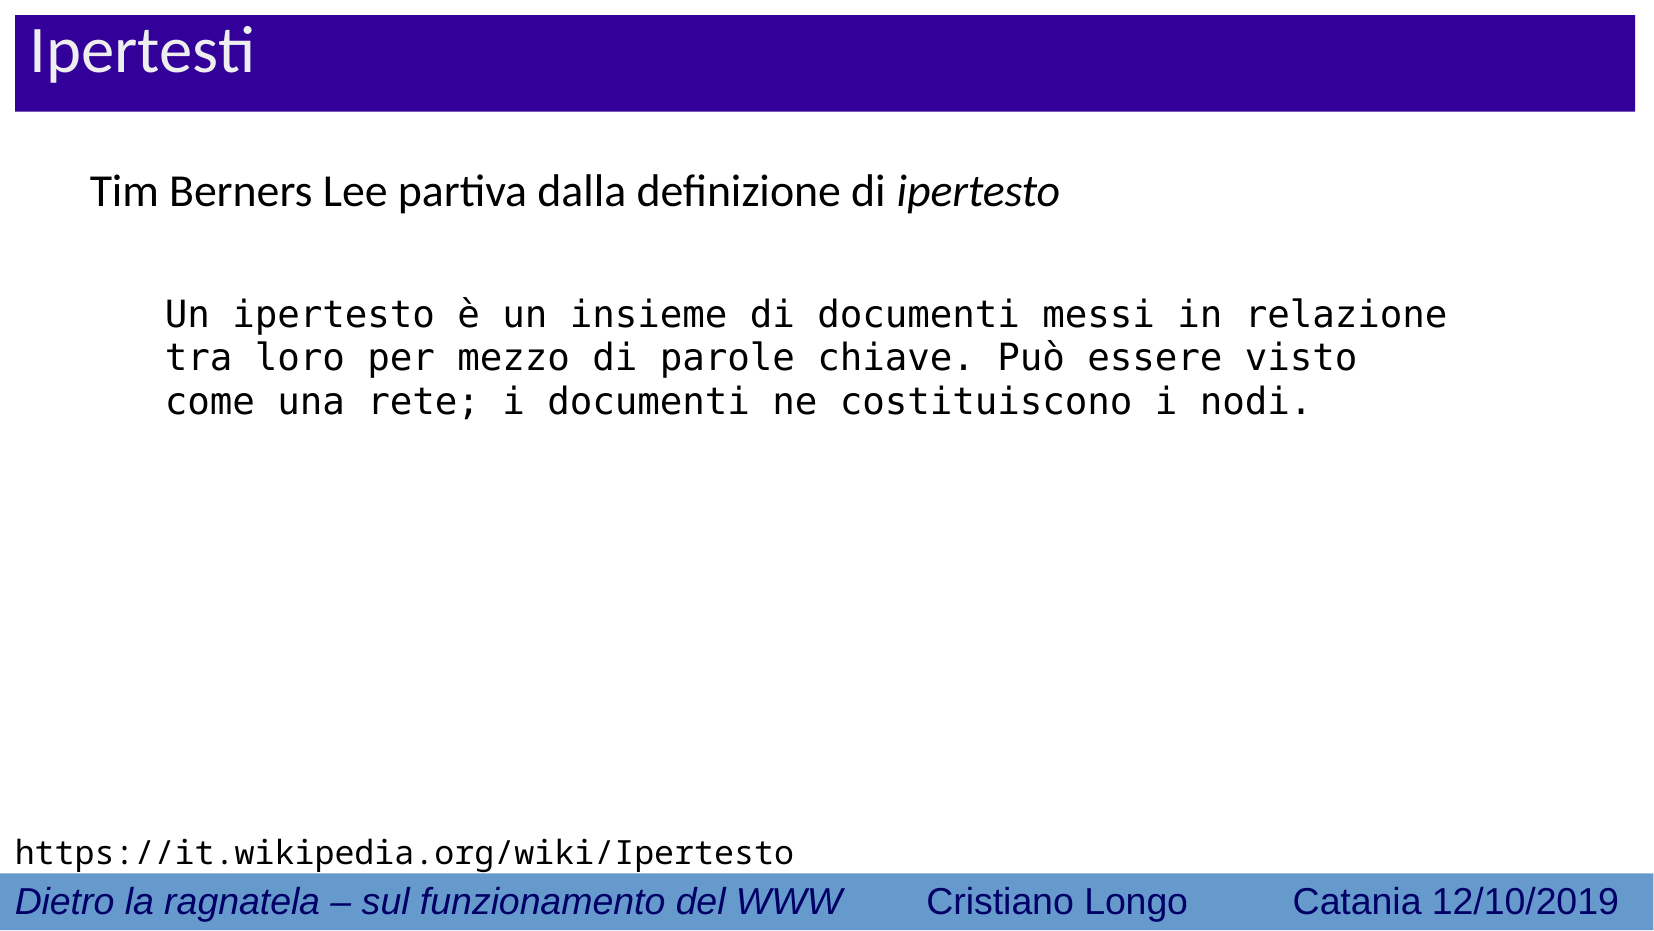

Ipertesti
Tim Berners Lee partiva dalla definizione di ipertesto
Un ipertesto è un insieme di documenti messi in relazione tra loro per mezzo di parole chiave. Può essere visto come una rete; i documenti ne costituiscono i nodi.
https://it.wikipedia.org/wiki/Ipertesto
Dietro la ragnatela – sul funzionamento del WWW Cristiano Longo Catania 12/10/2019